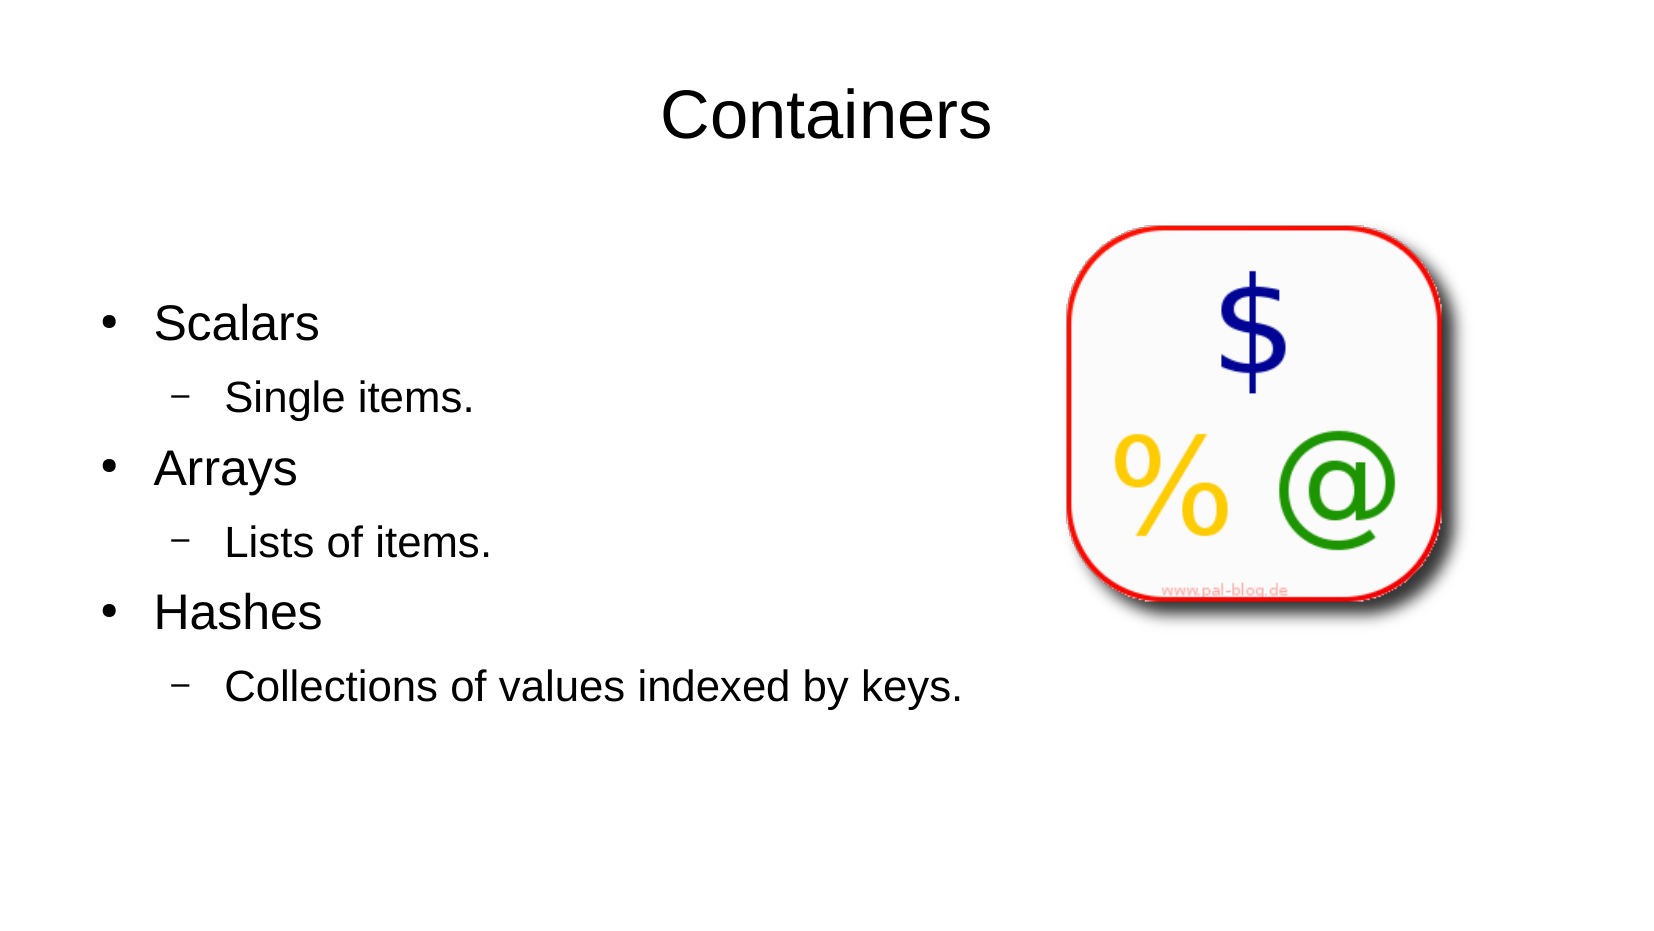

# Containers
Scalars
Single items.
Arrays
Lists of items.
Hashes
Collections of values indexed by keys.